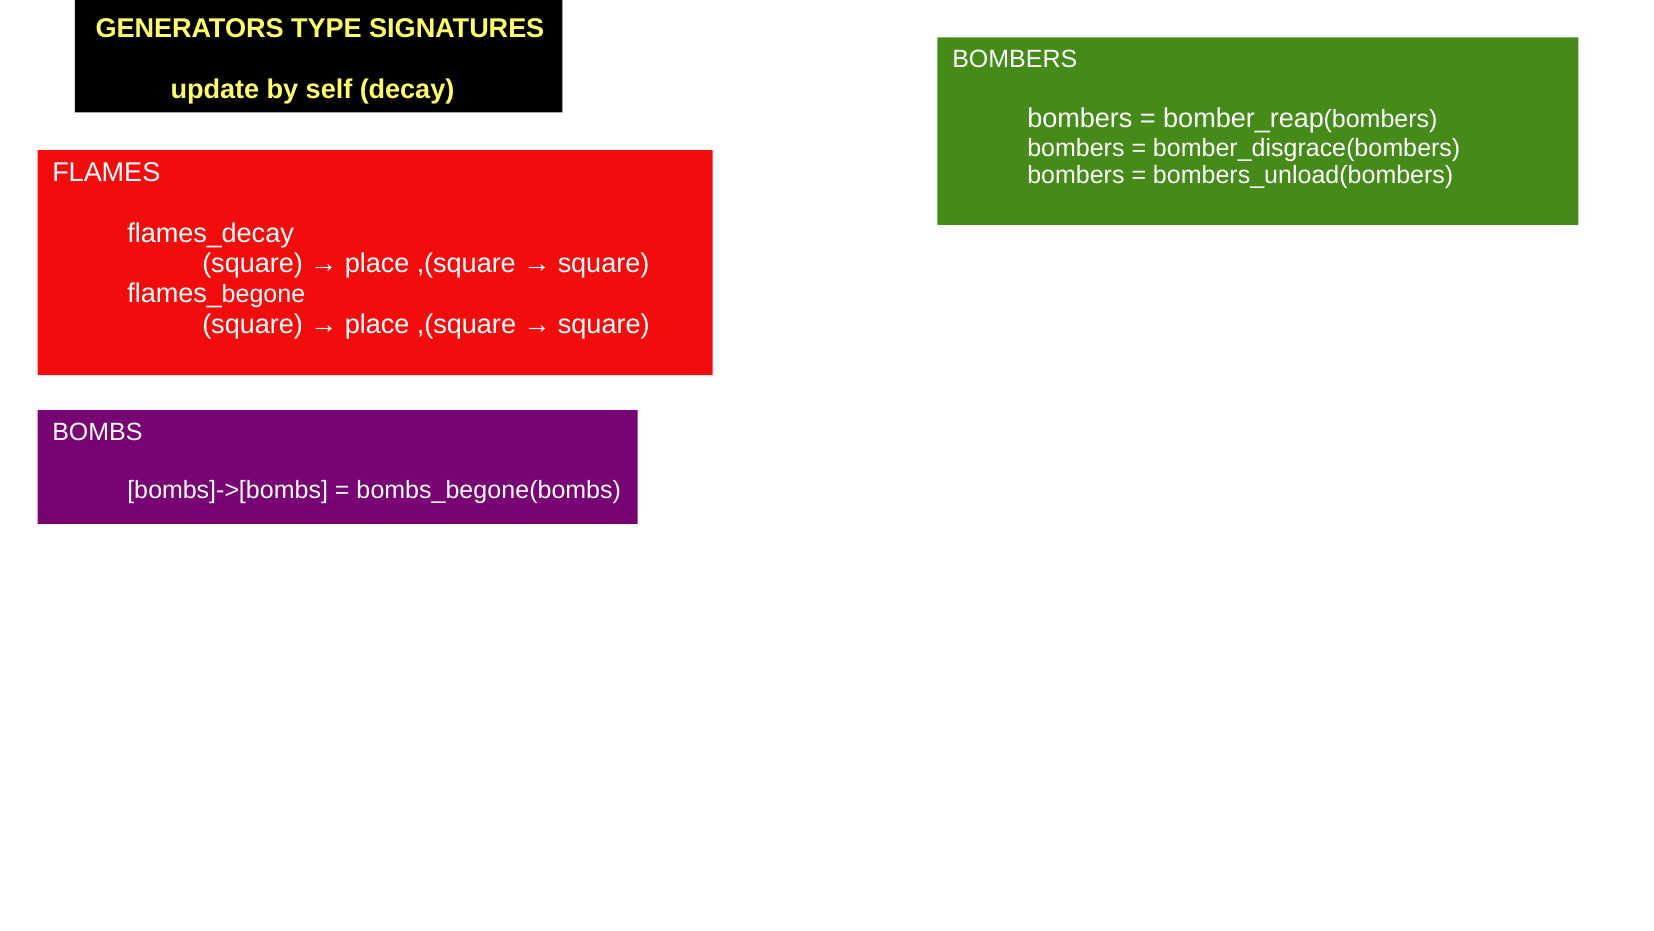

GENERATORS TYPE SIGNATURES
	update by self (decay)
BOMBERS
	bombers = bomber_reap(bombers)
	bombers = bomber_disgrace(bombers)
	bombers = bombers_unload(bombers)
FLAMES
	flames_decay
		(square) → place ,(square → square)
	flames_begone
		(square) → place ,(square → square)
BOMBS
	[bombs]->[bombs] = bombs_begone(bombs)